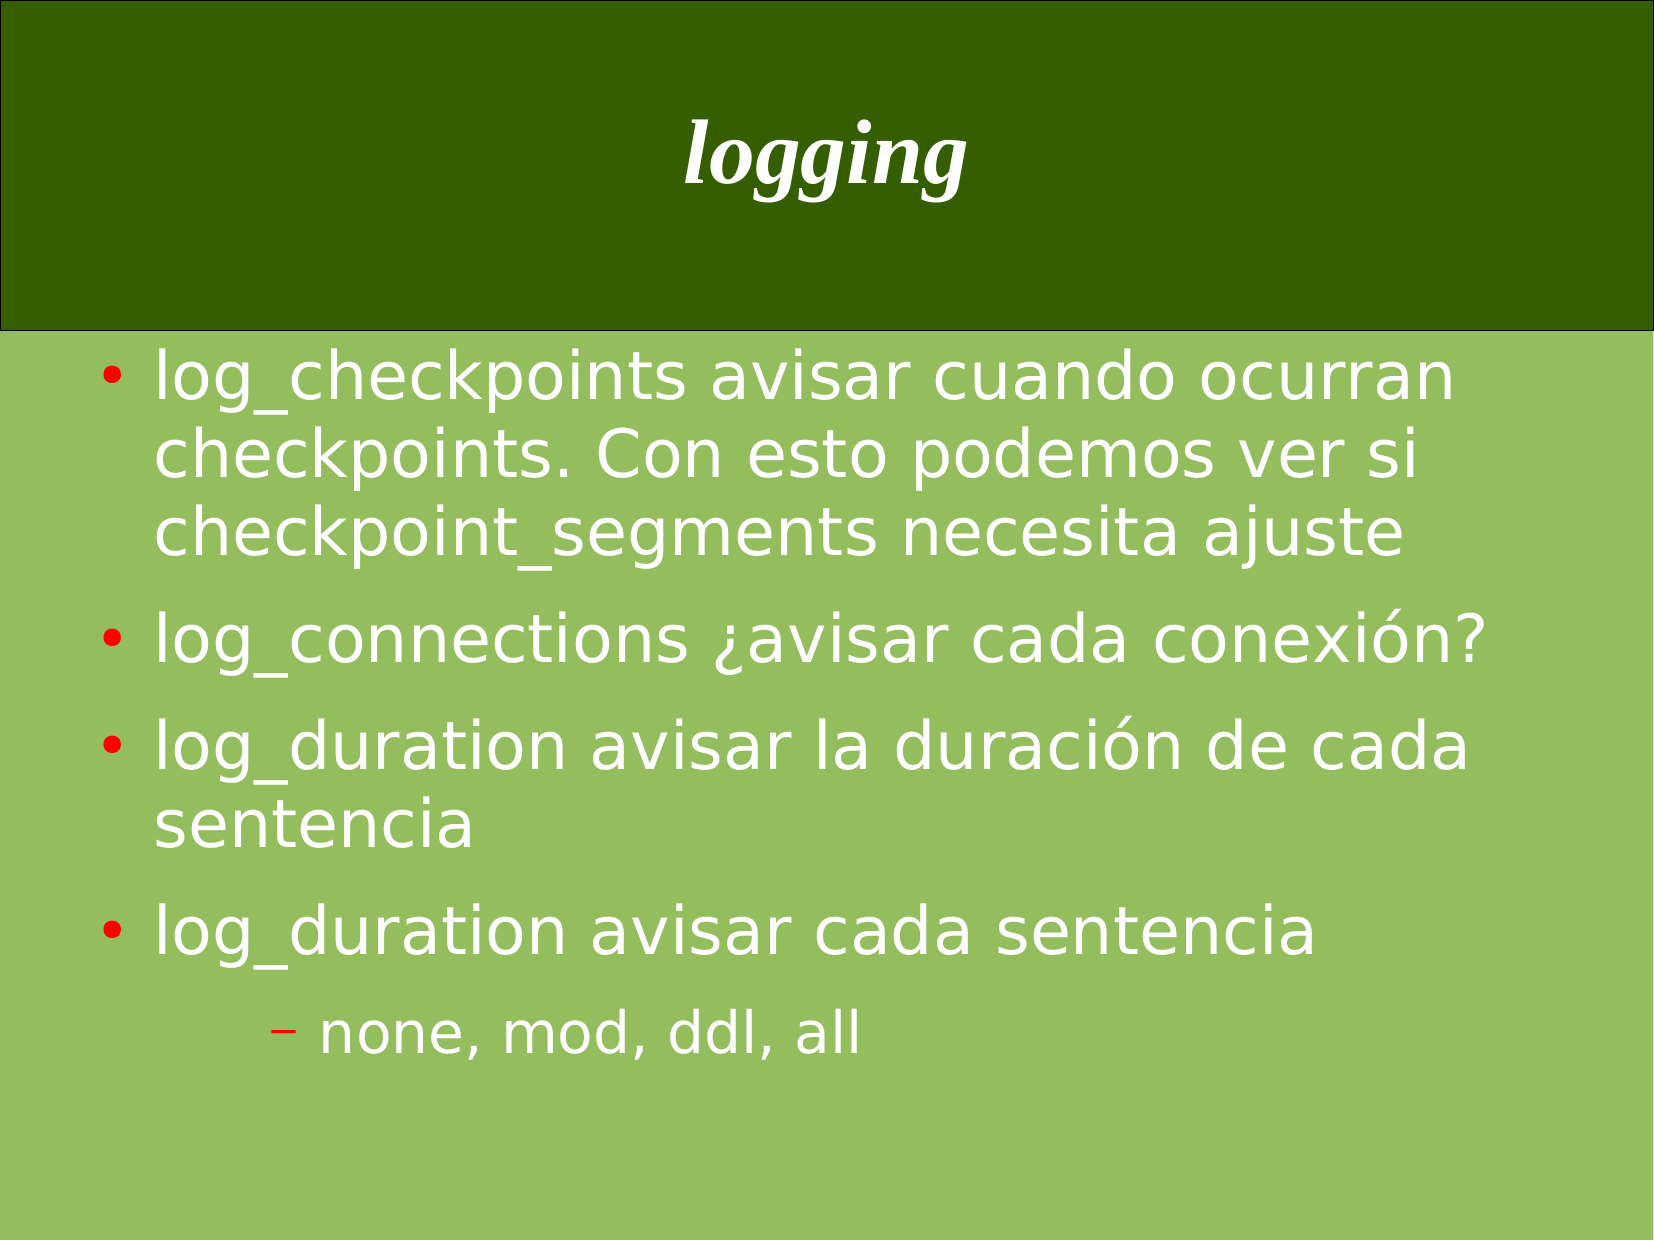

# logging
log_checkpoints avisar cuando ocurran checkpoints. Con esto podemos ver si checkpoint_segments necesita ajuste
log_connections ¿avisar cada conexión?
log_duration avisar la duración de cada sentencia
log_duration avisar cada sentencia
none, mod, ddl, all